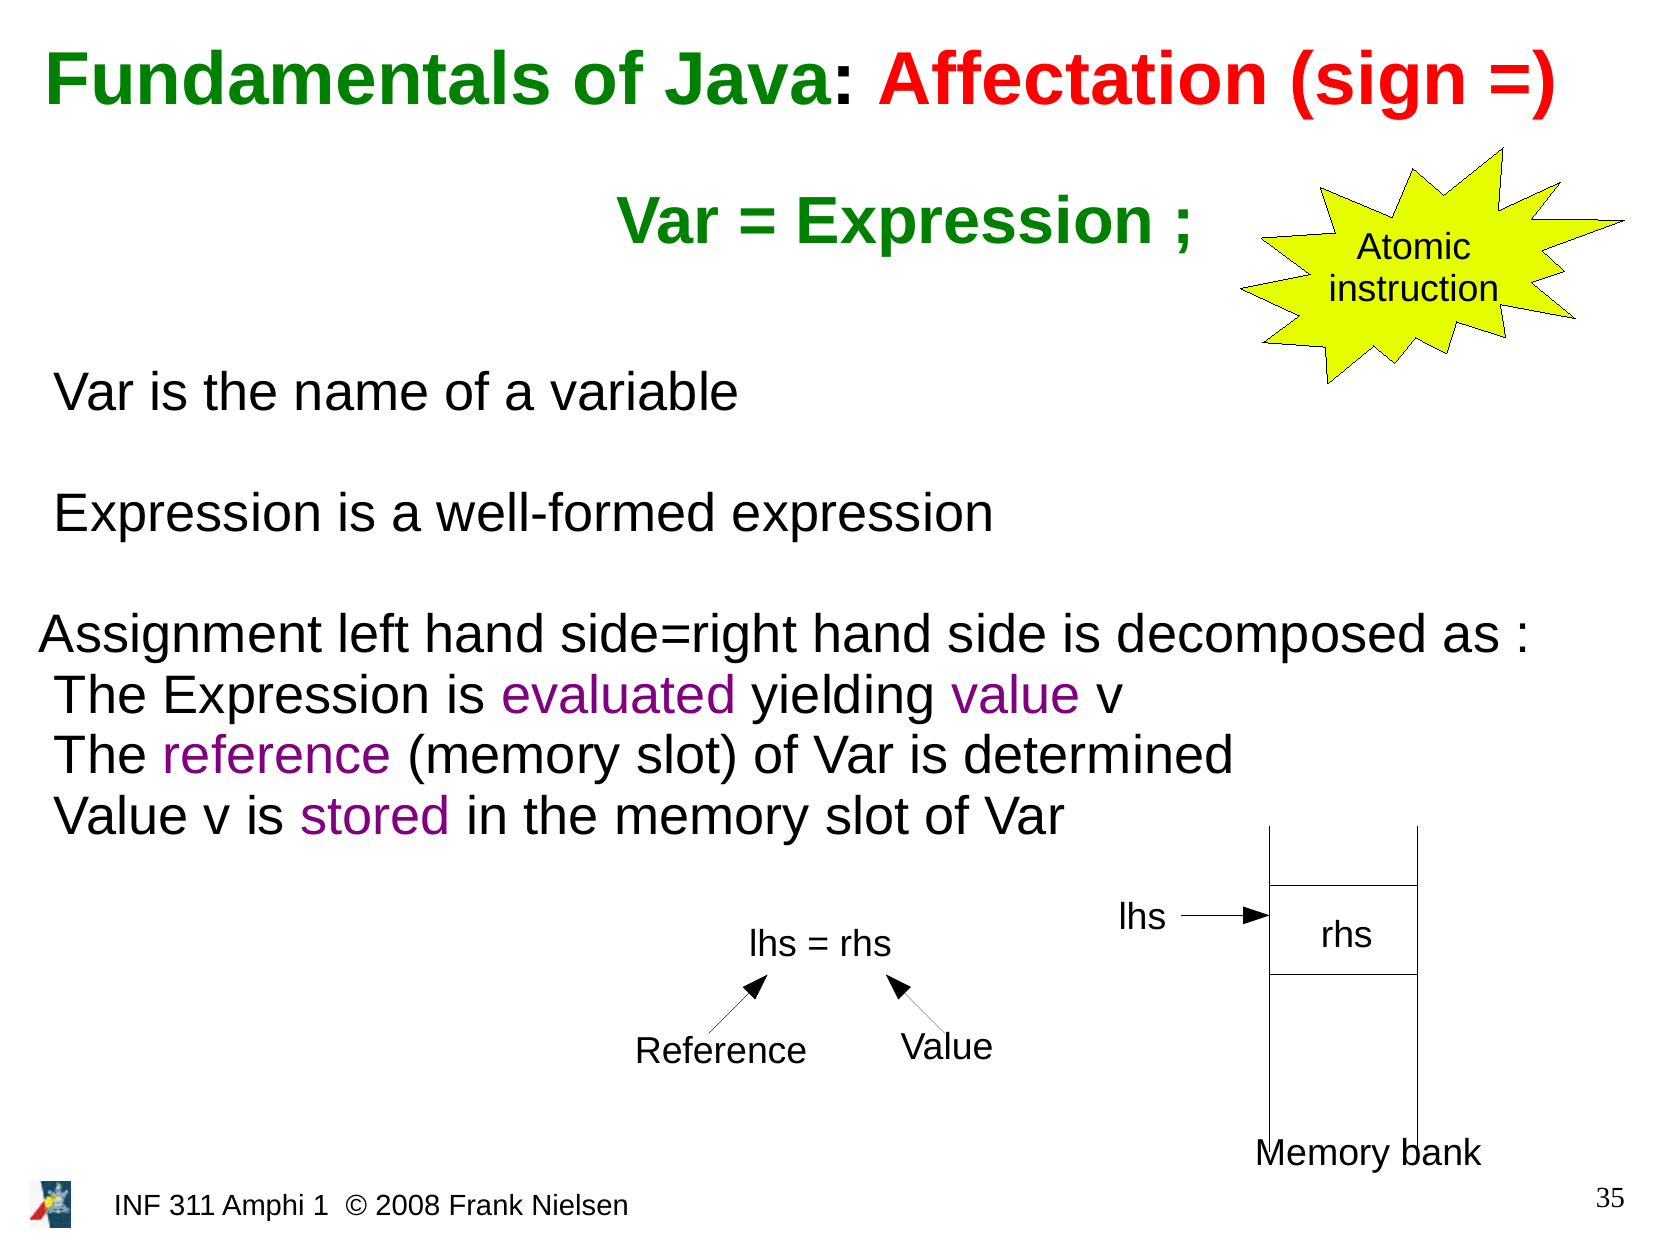

Fundamentals of Java: Affectation (sign =)
Atomic
instruction
Var = Expression ;
 Var is the name of a variable
 Expression is a well-formed expression
Assignment left hand side=right hand side is decomposed as :
 The Expression is evaluated yielding value v
 The reference (memory slot) of Var is determined
 Value v is stored in the memory slot of Var
lhs
rhs
lhs = rhs
Value
Reference
Memory bank
35